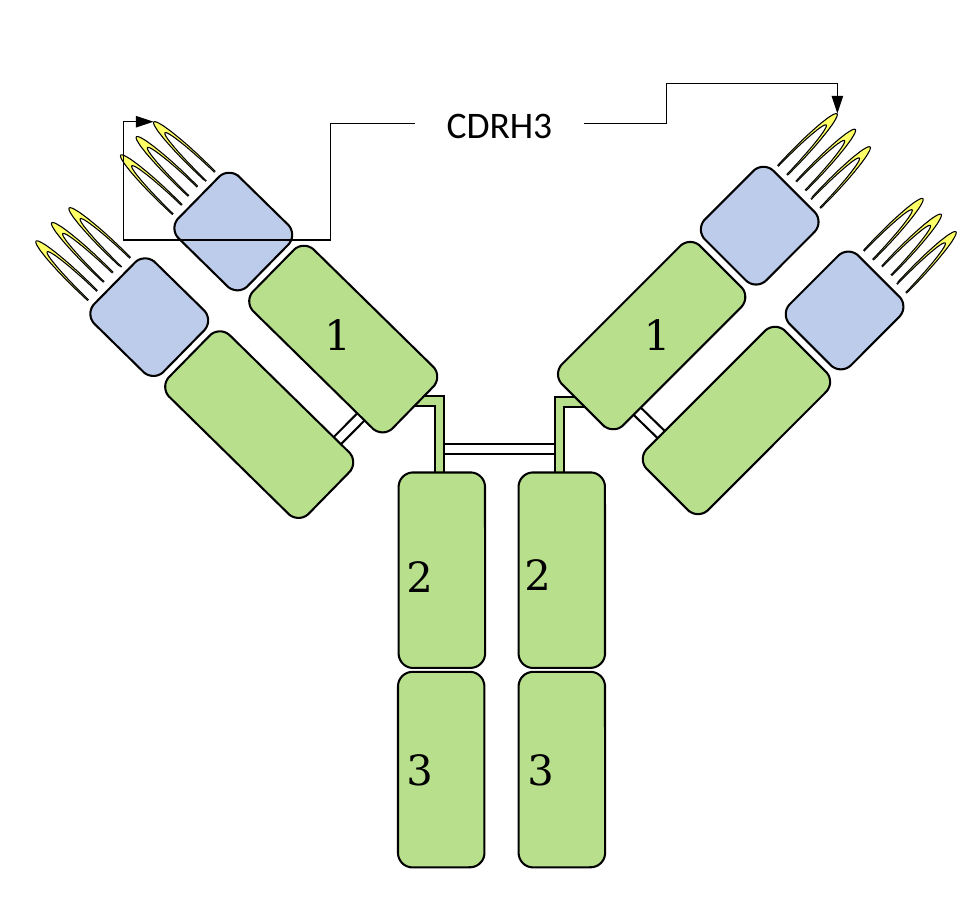

CDRH3
1
1
2
2
3
3